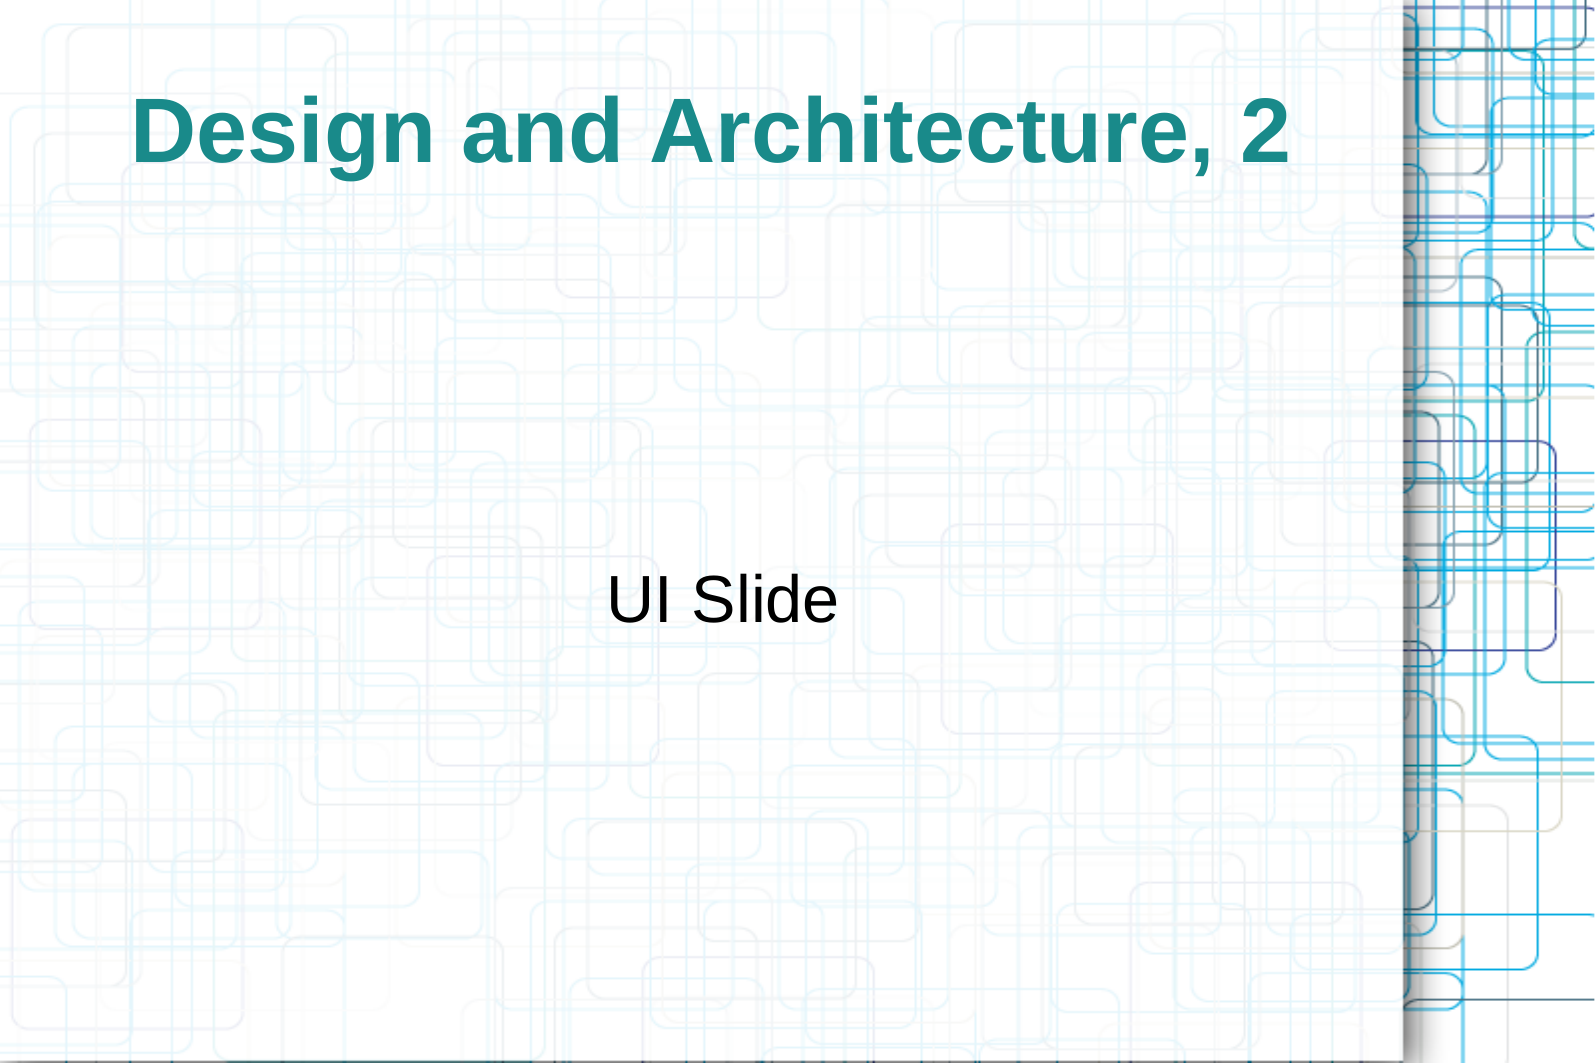

# Design and Architecture, 2
UI Slide